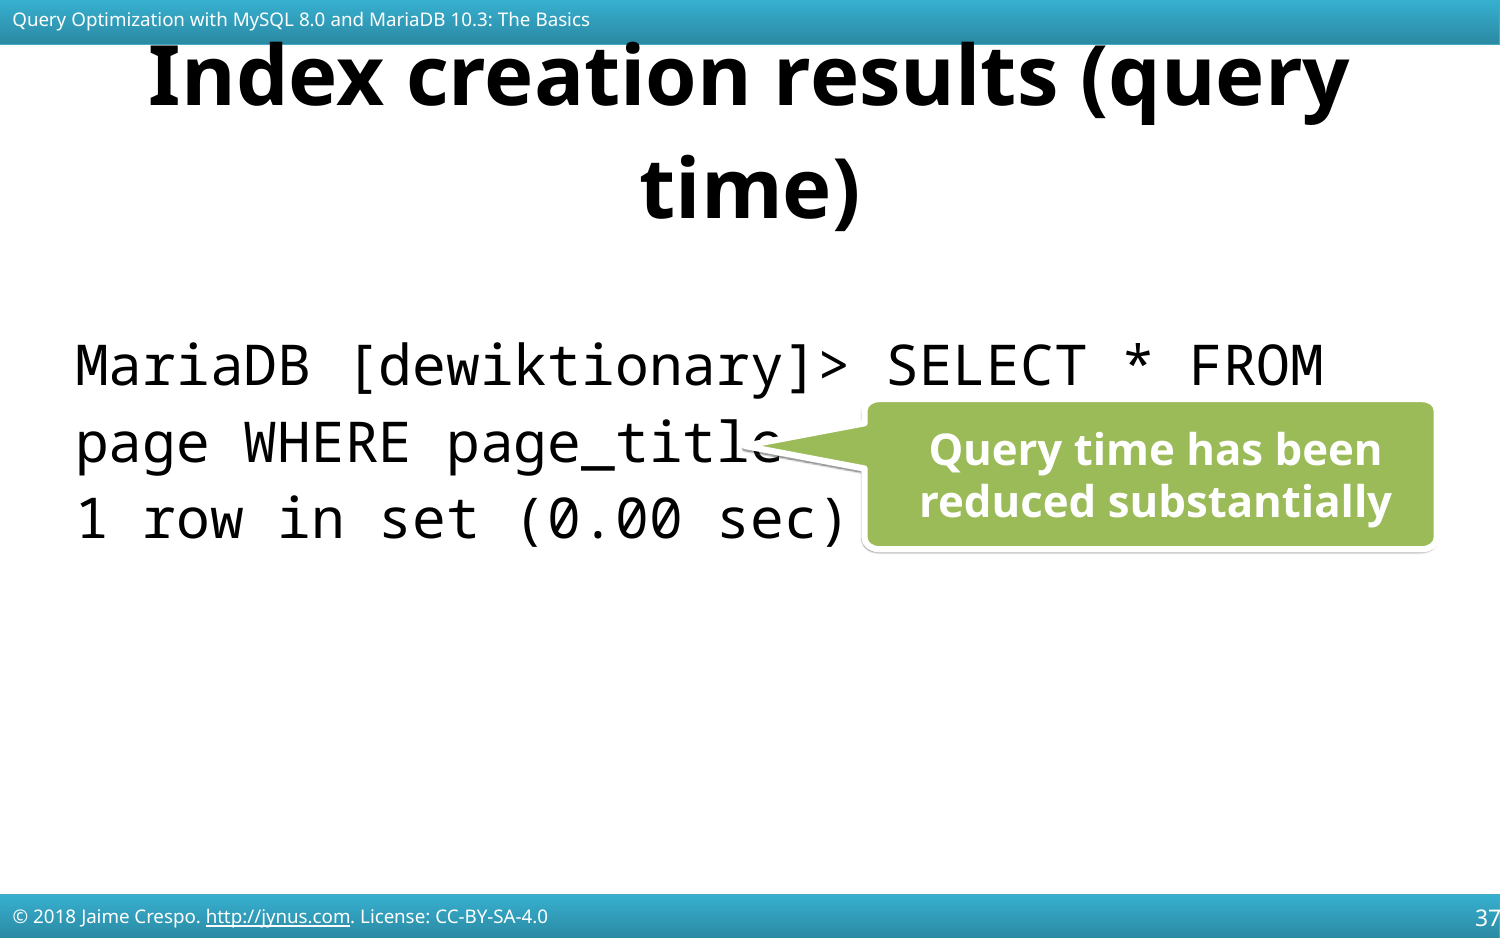

# Index creation results (query time)
MariaDB [dewiktionary]> SELECT * FROM page WHERE page_title = 'German';
1 row in set (0.00 sec)
Query time has been reduced substantially